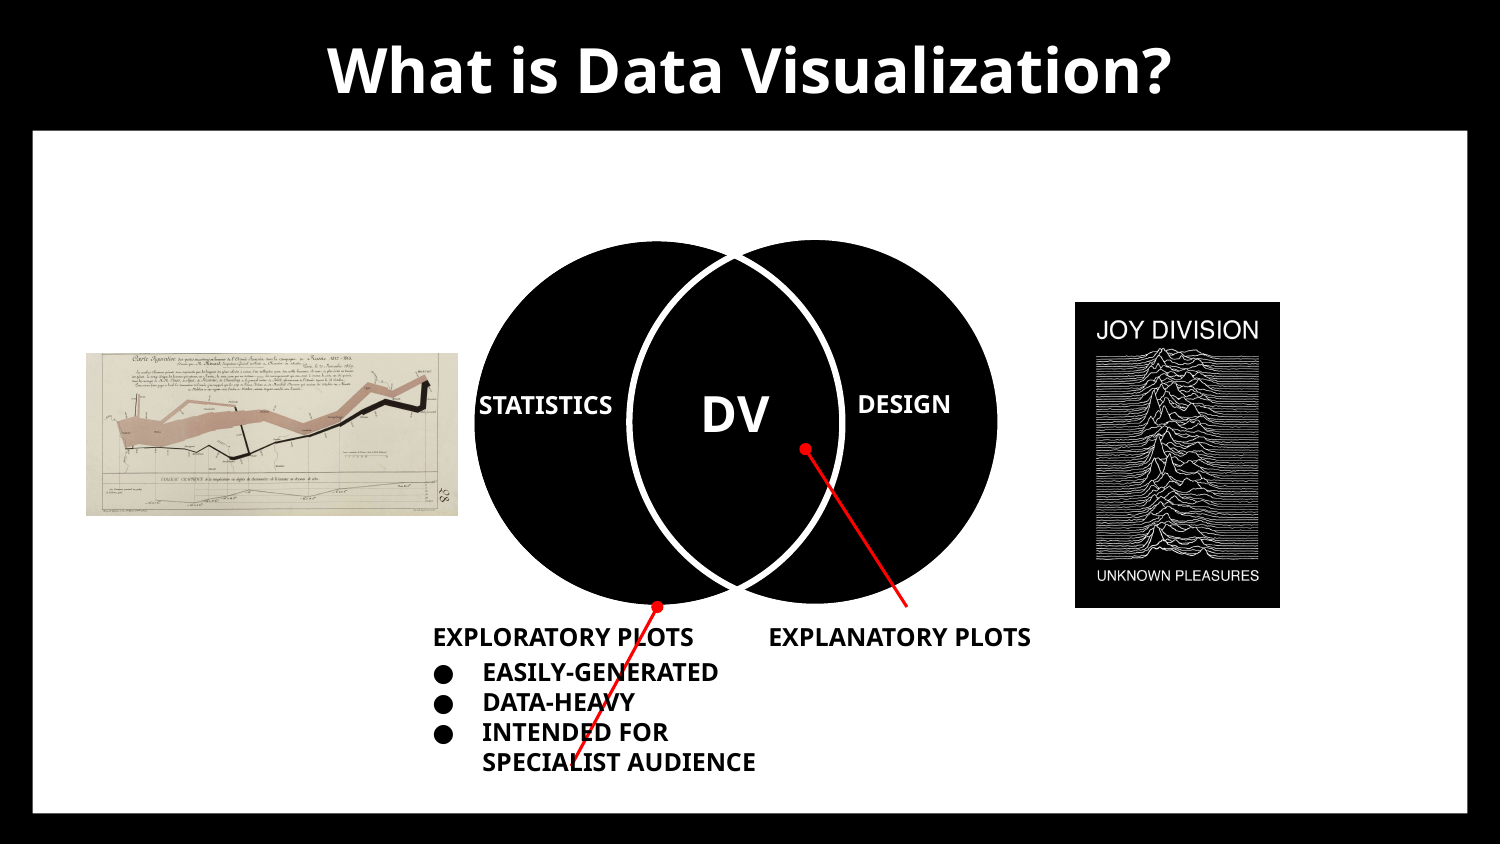

What is Data Visualization?
DV
DESIGN
STATISTICS
EXPLORATORY PLOTS
EXPLANATORY PLOTS
EASILY-GENERATED
DATA-HEAVY
INTENDED FOR SPECIALIST AUDIENCE